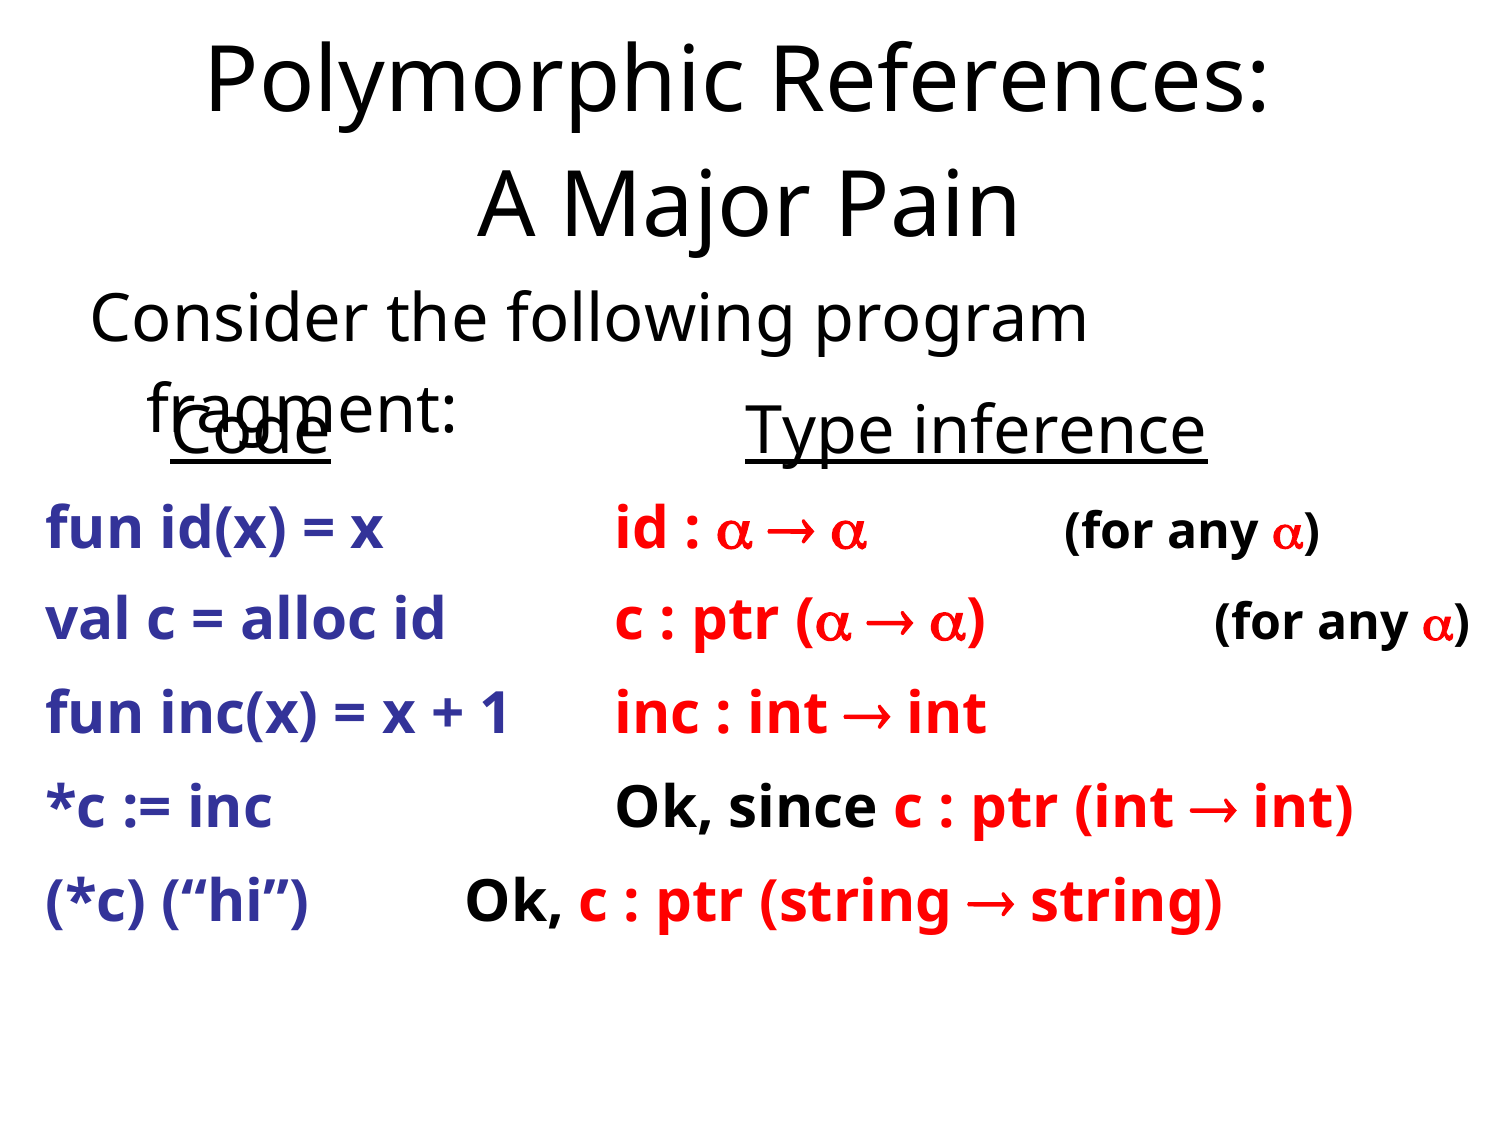

# Polymorphic References: A Major Pain
Consider the following program fragment:
 Code Type inference
 fun id(x) = x 		id :    		(for any )
 val c = alloc id		c : ptr (  ) 		(for any )
 fun inc(x) = x + 1	inc : int  int
 *c := inc 	Ok, since c : ptr (int  int)
 (*c) (“hi”) 	Ok, c : ptr (string  string)